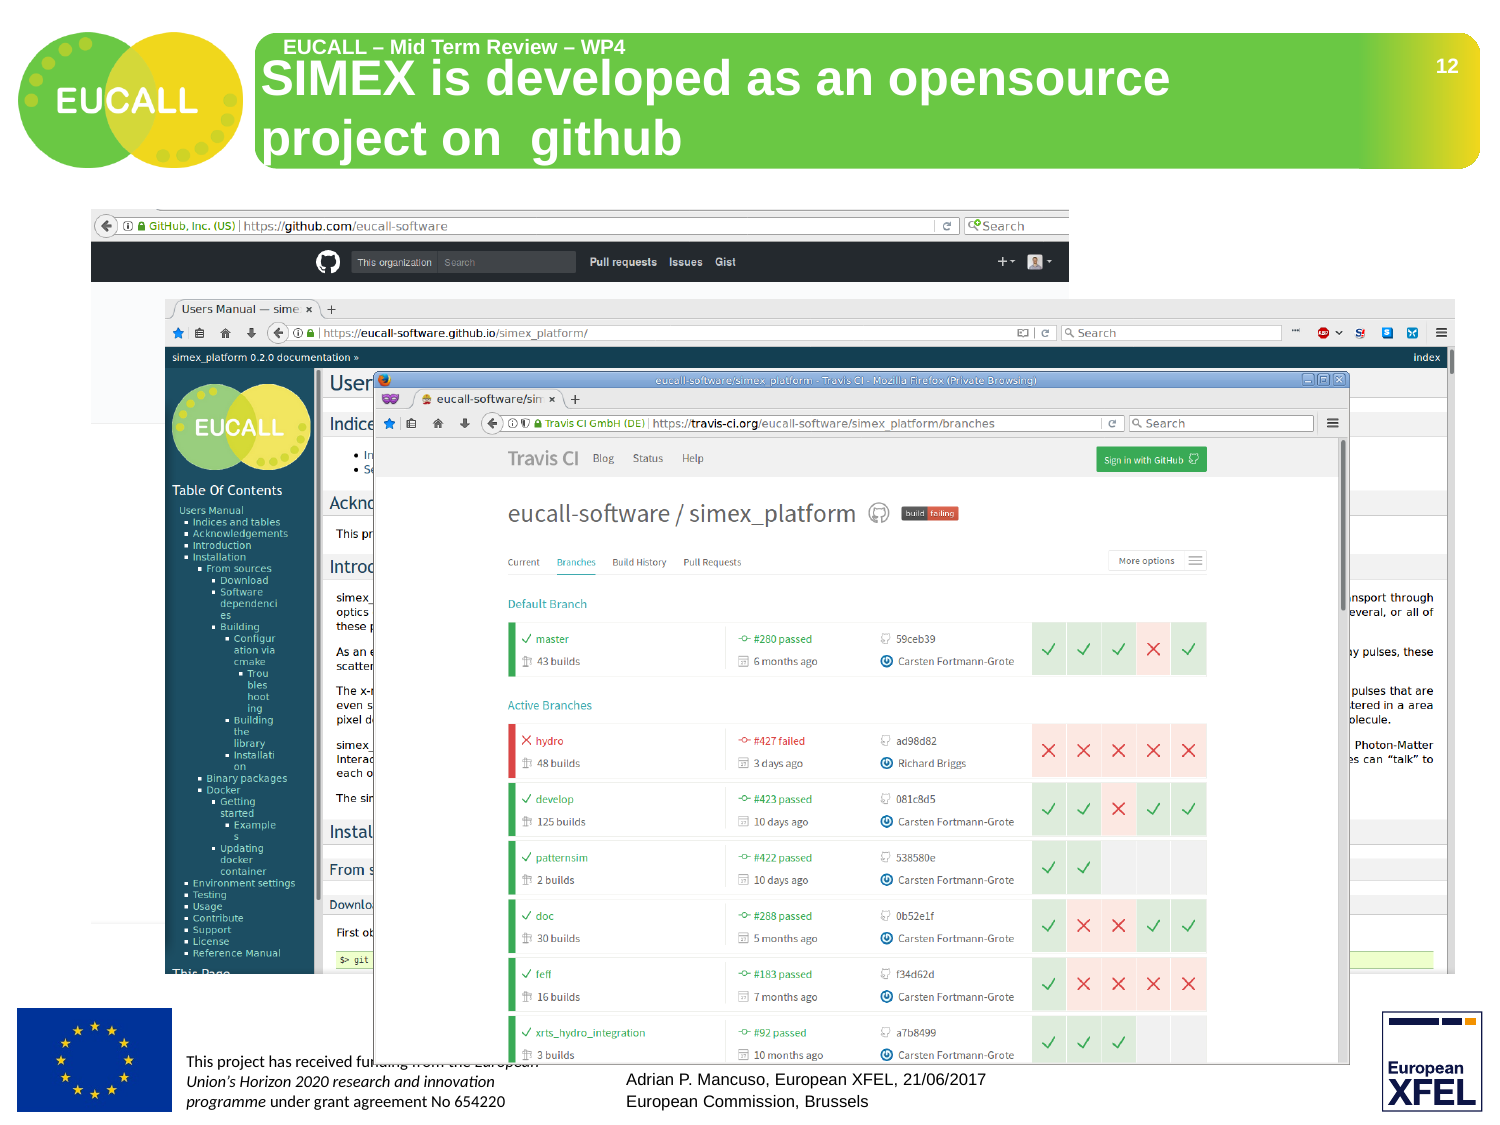

SIMEX is developed as an opensource
project on github